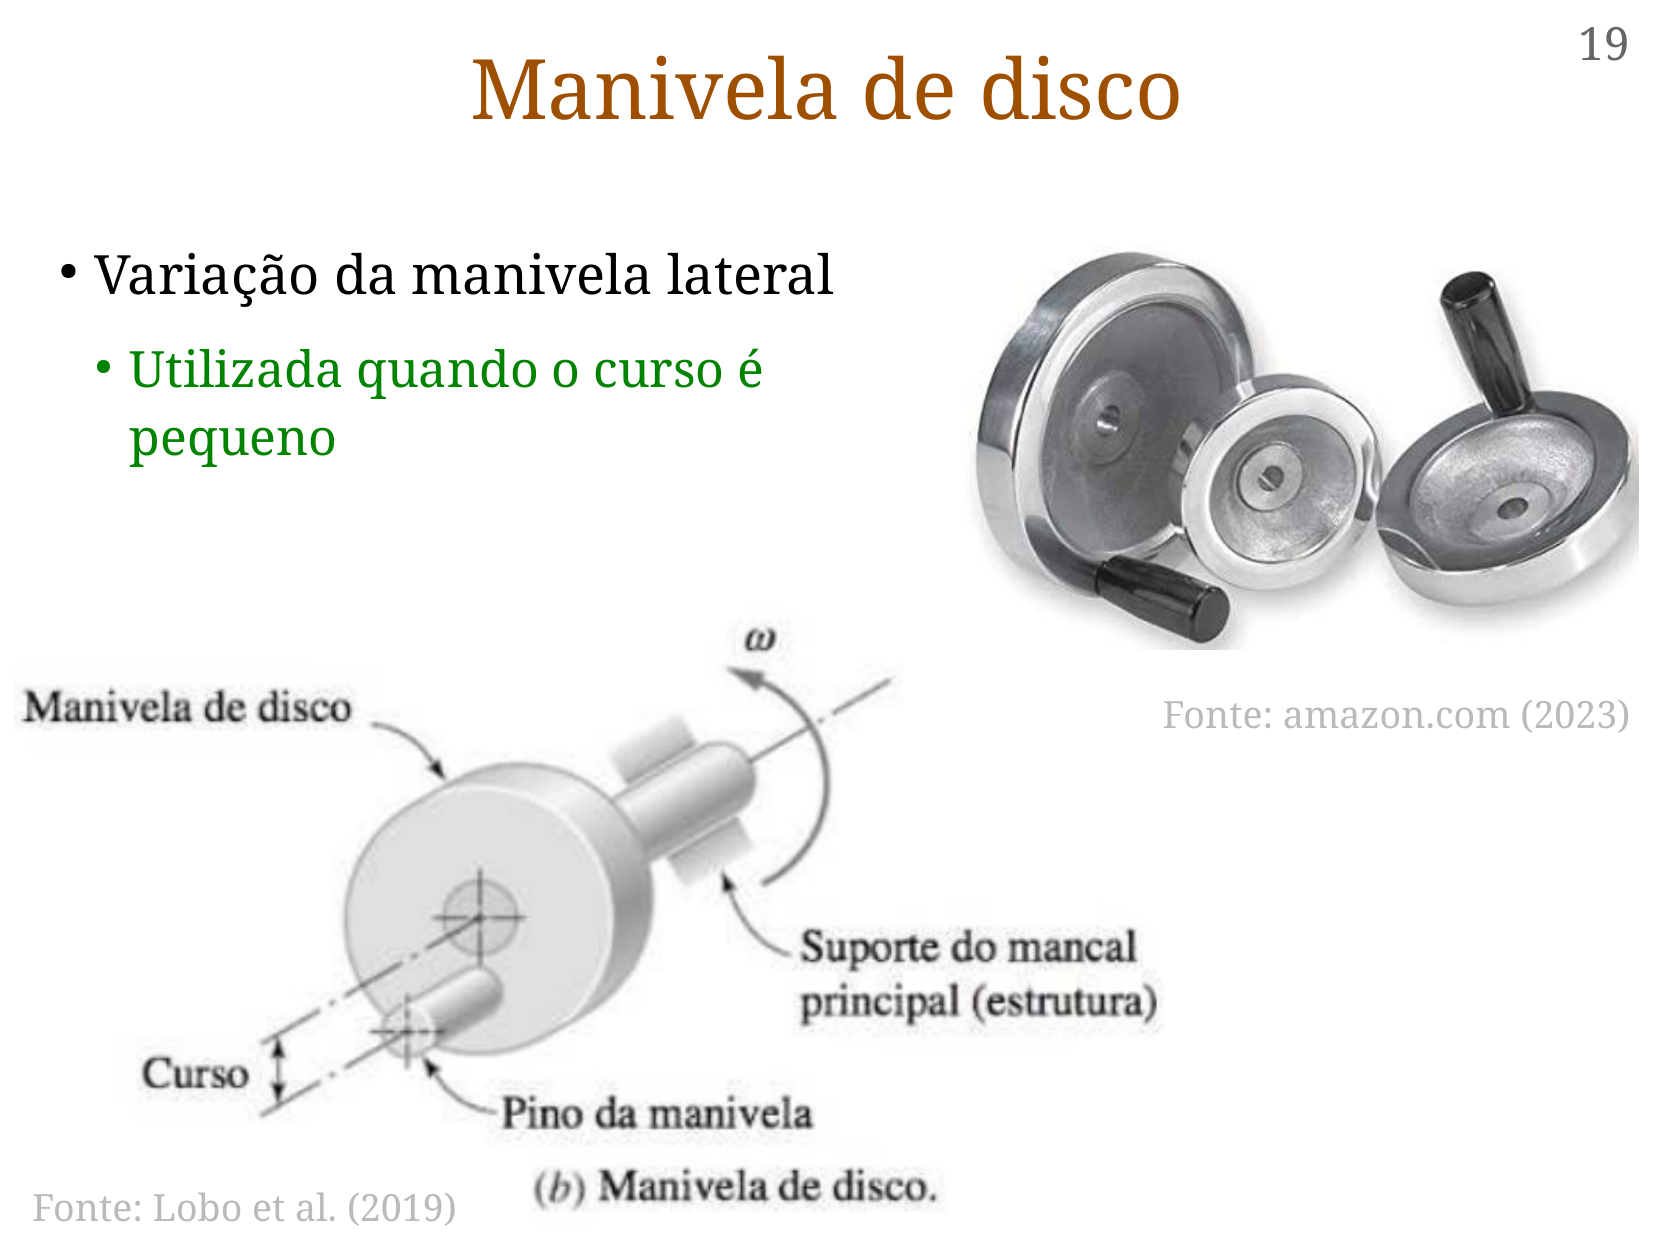

19
# Manivela de disco
Variação da manivela lateral
Utilizada quando o curso é
pequeno
Fonte: amazon.com (2023)
Fonte: Lobo et al. (2019)